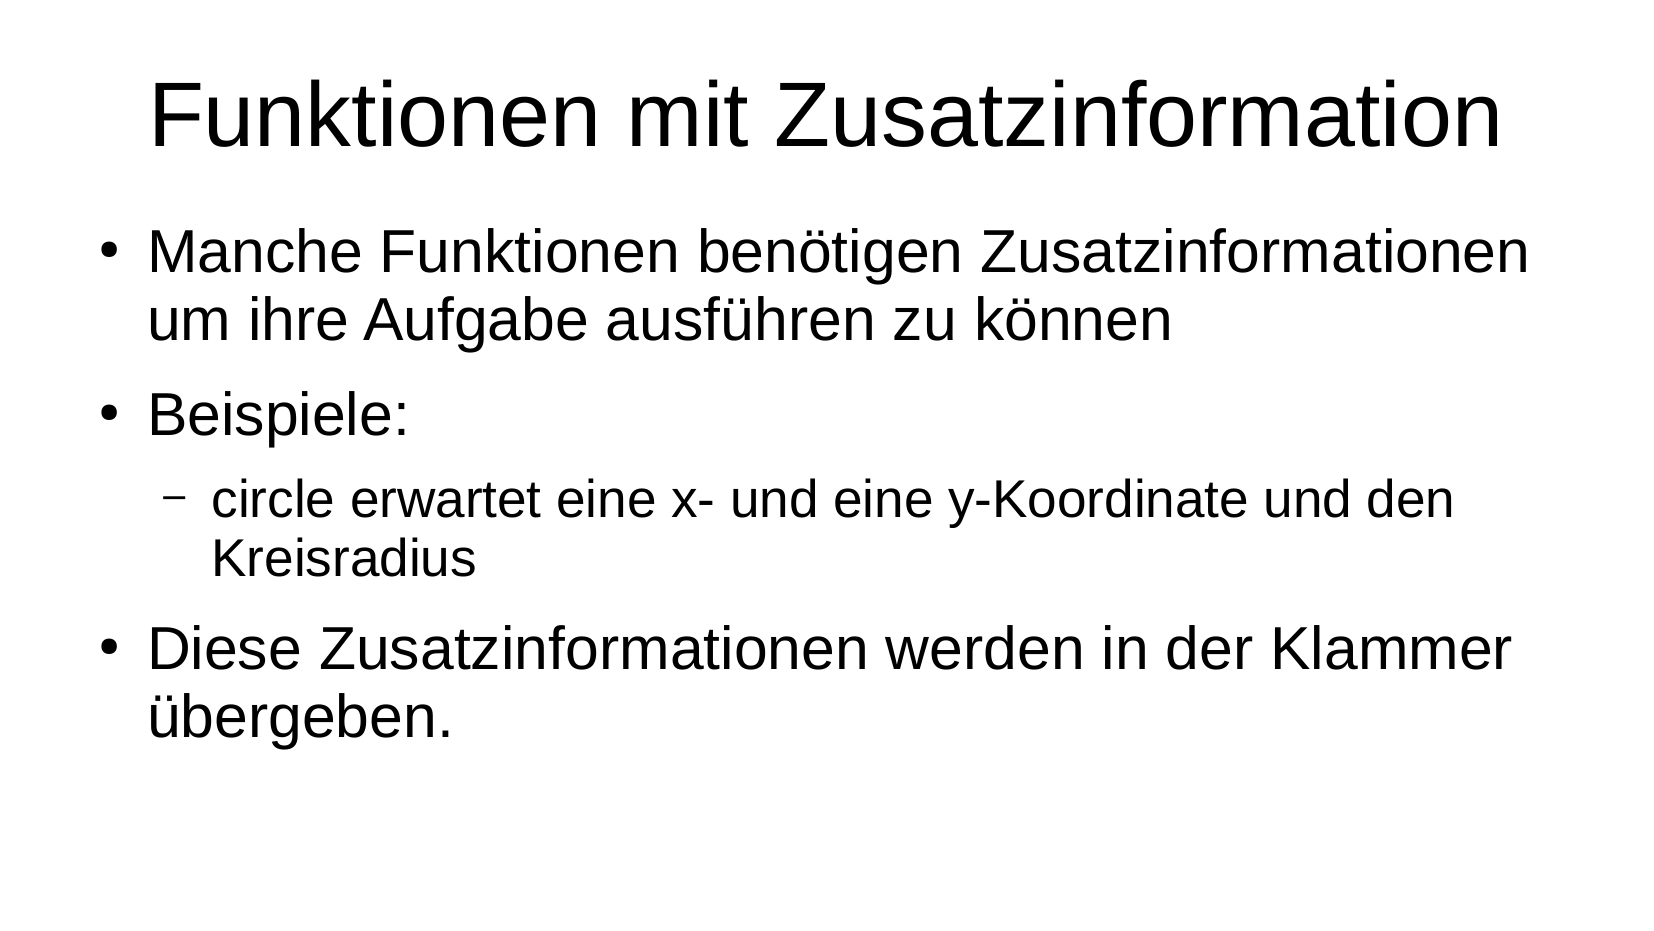

# Funktionen mit Zusatzinformation
Manche Funktionen benötigen Zusatzinformationen um ihre Aufgabe ausführen zu können
Beispiele:
circle erwartet eine x- und eine y-Koordinate und den Kreisradius
Diese Zusatzinformationen werden in der Klammer übergeben.